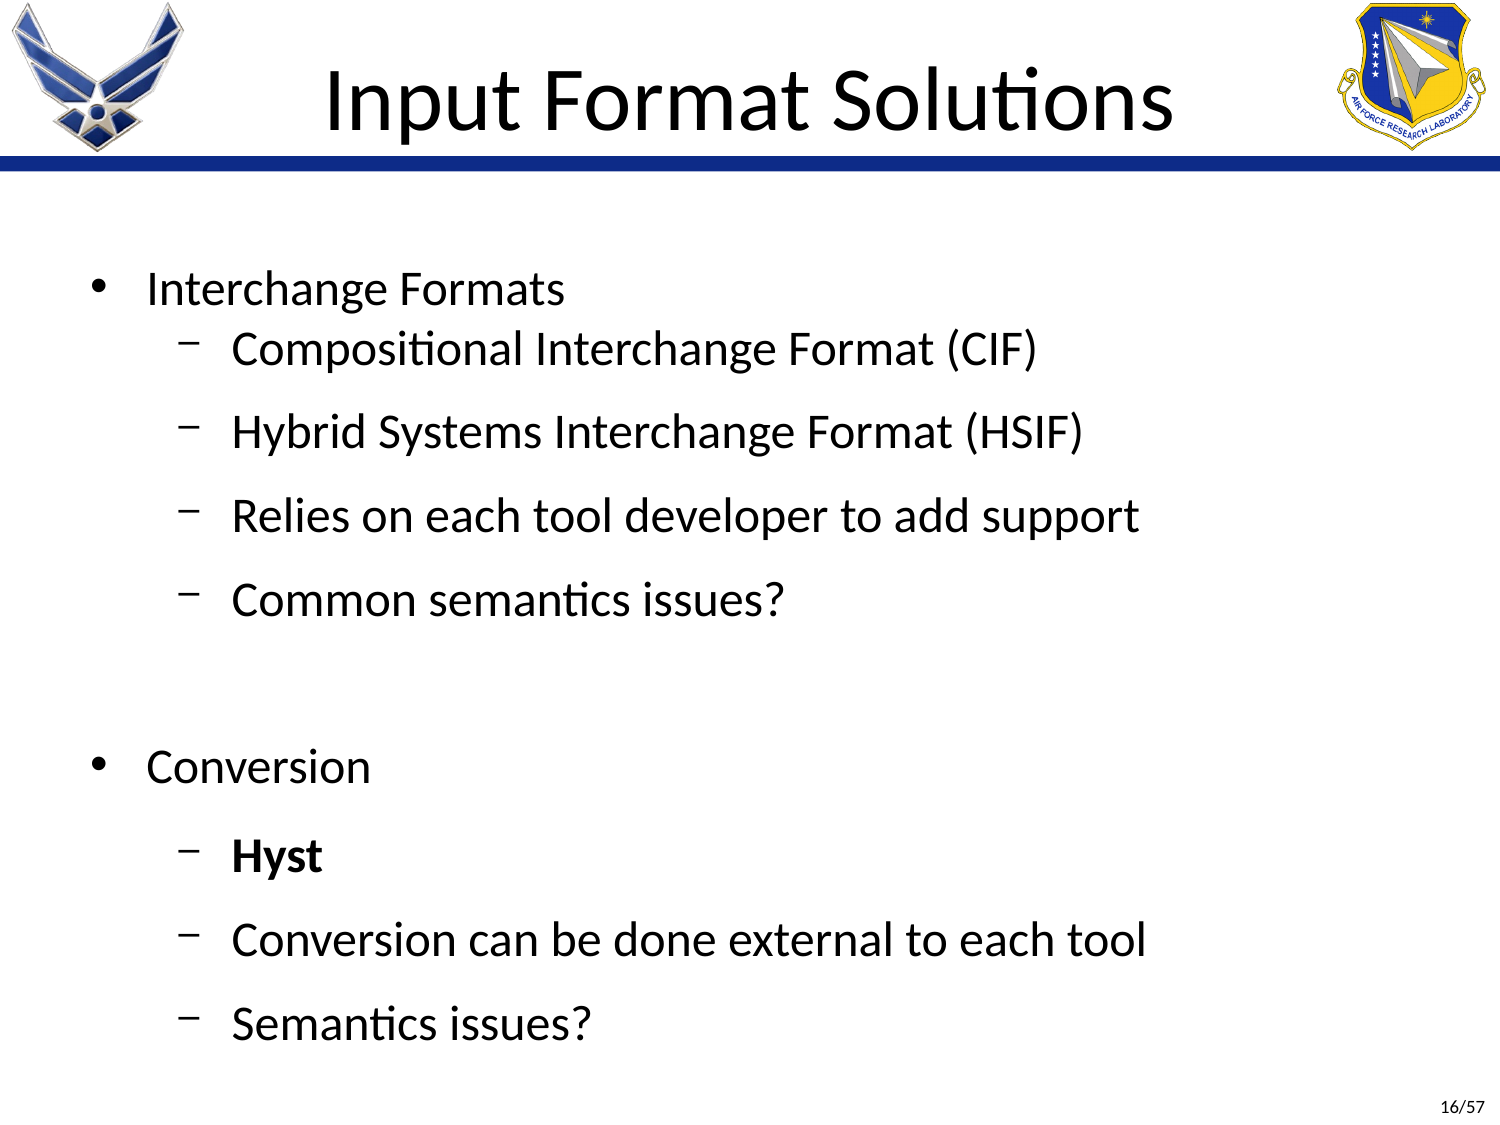

# Input Format Solutions
Interchange Formats
Compositional Interchange Format (CIF)
Hybrid Systems Interchange Format (HSIF)
Relies on each tool developer to add support
Common semantics issues?
Conversion
Hyst
Conversion can be done external to each tool
Semantics issues?